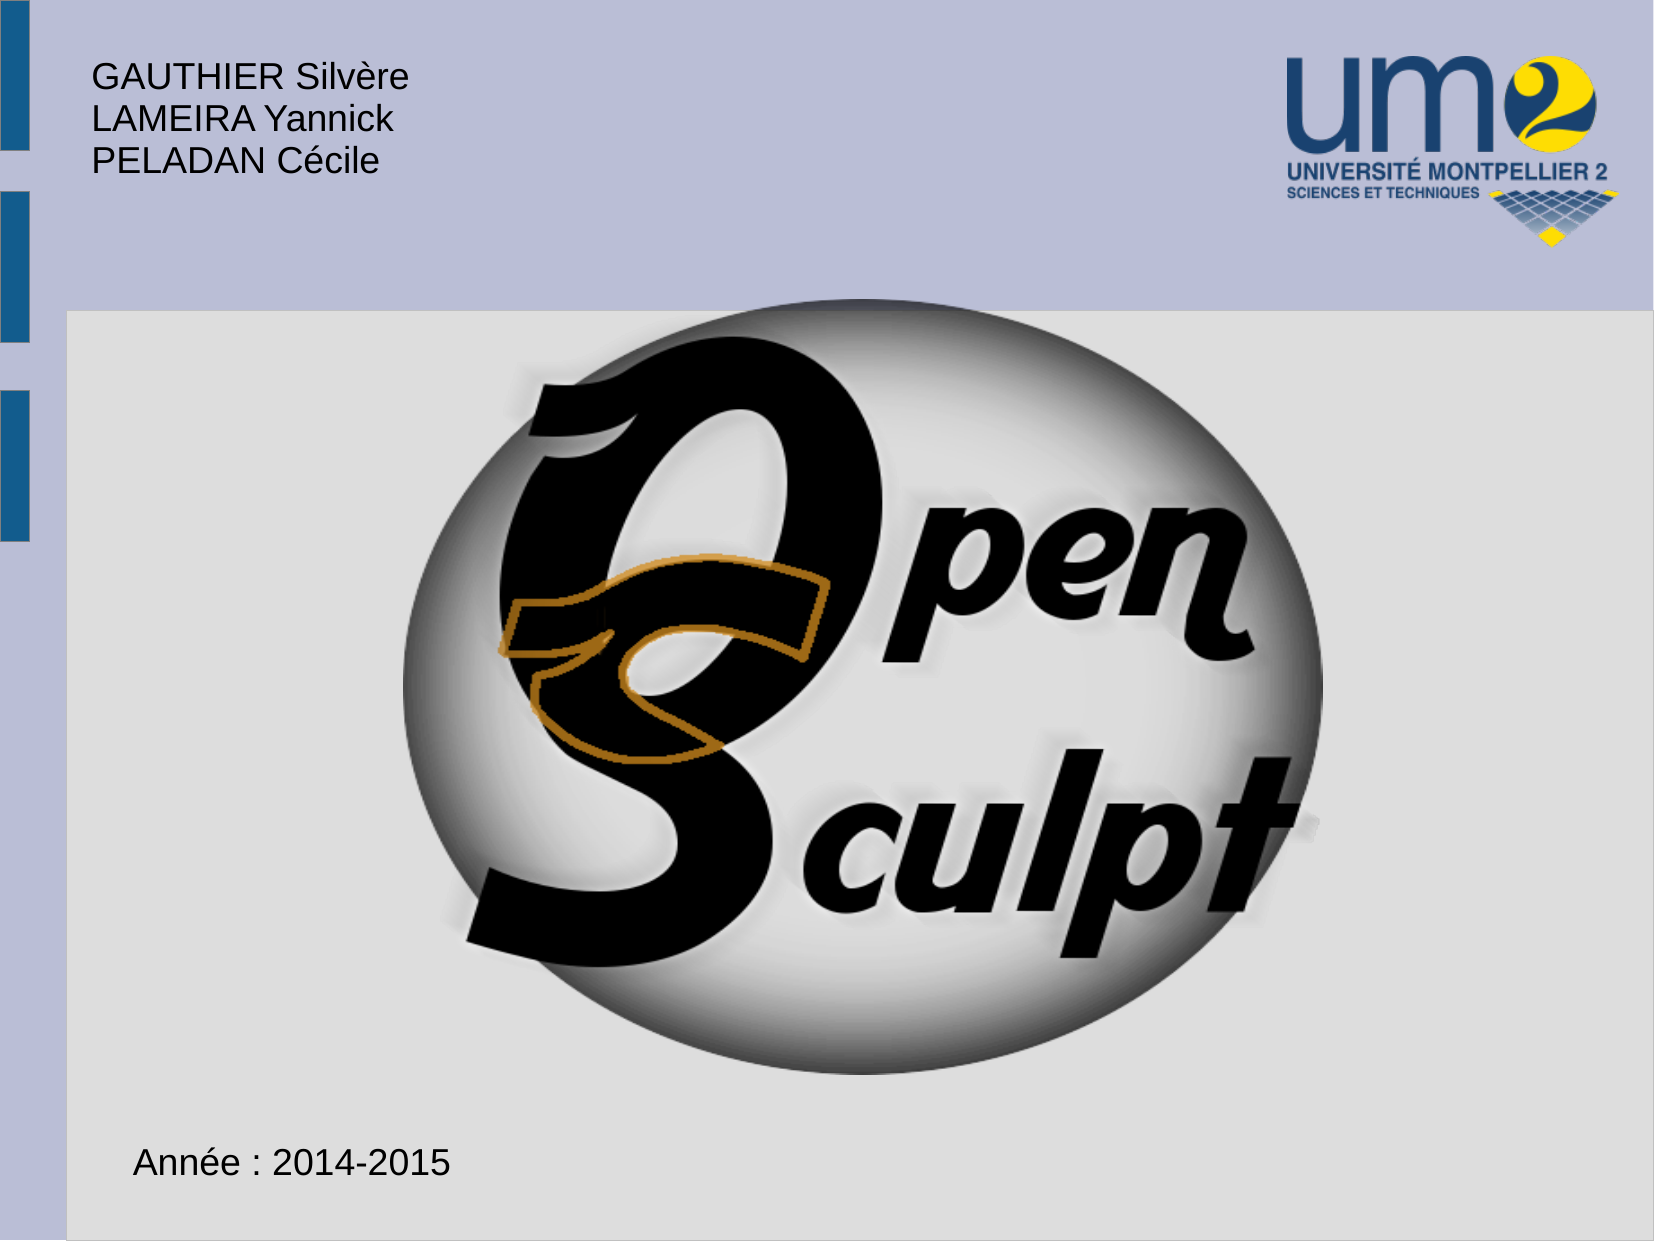

GAUTHIER Silvère
LAMEIRA Yannick
PELADAN Cécile
#
Année : 2014-2015